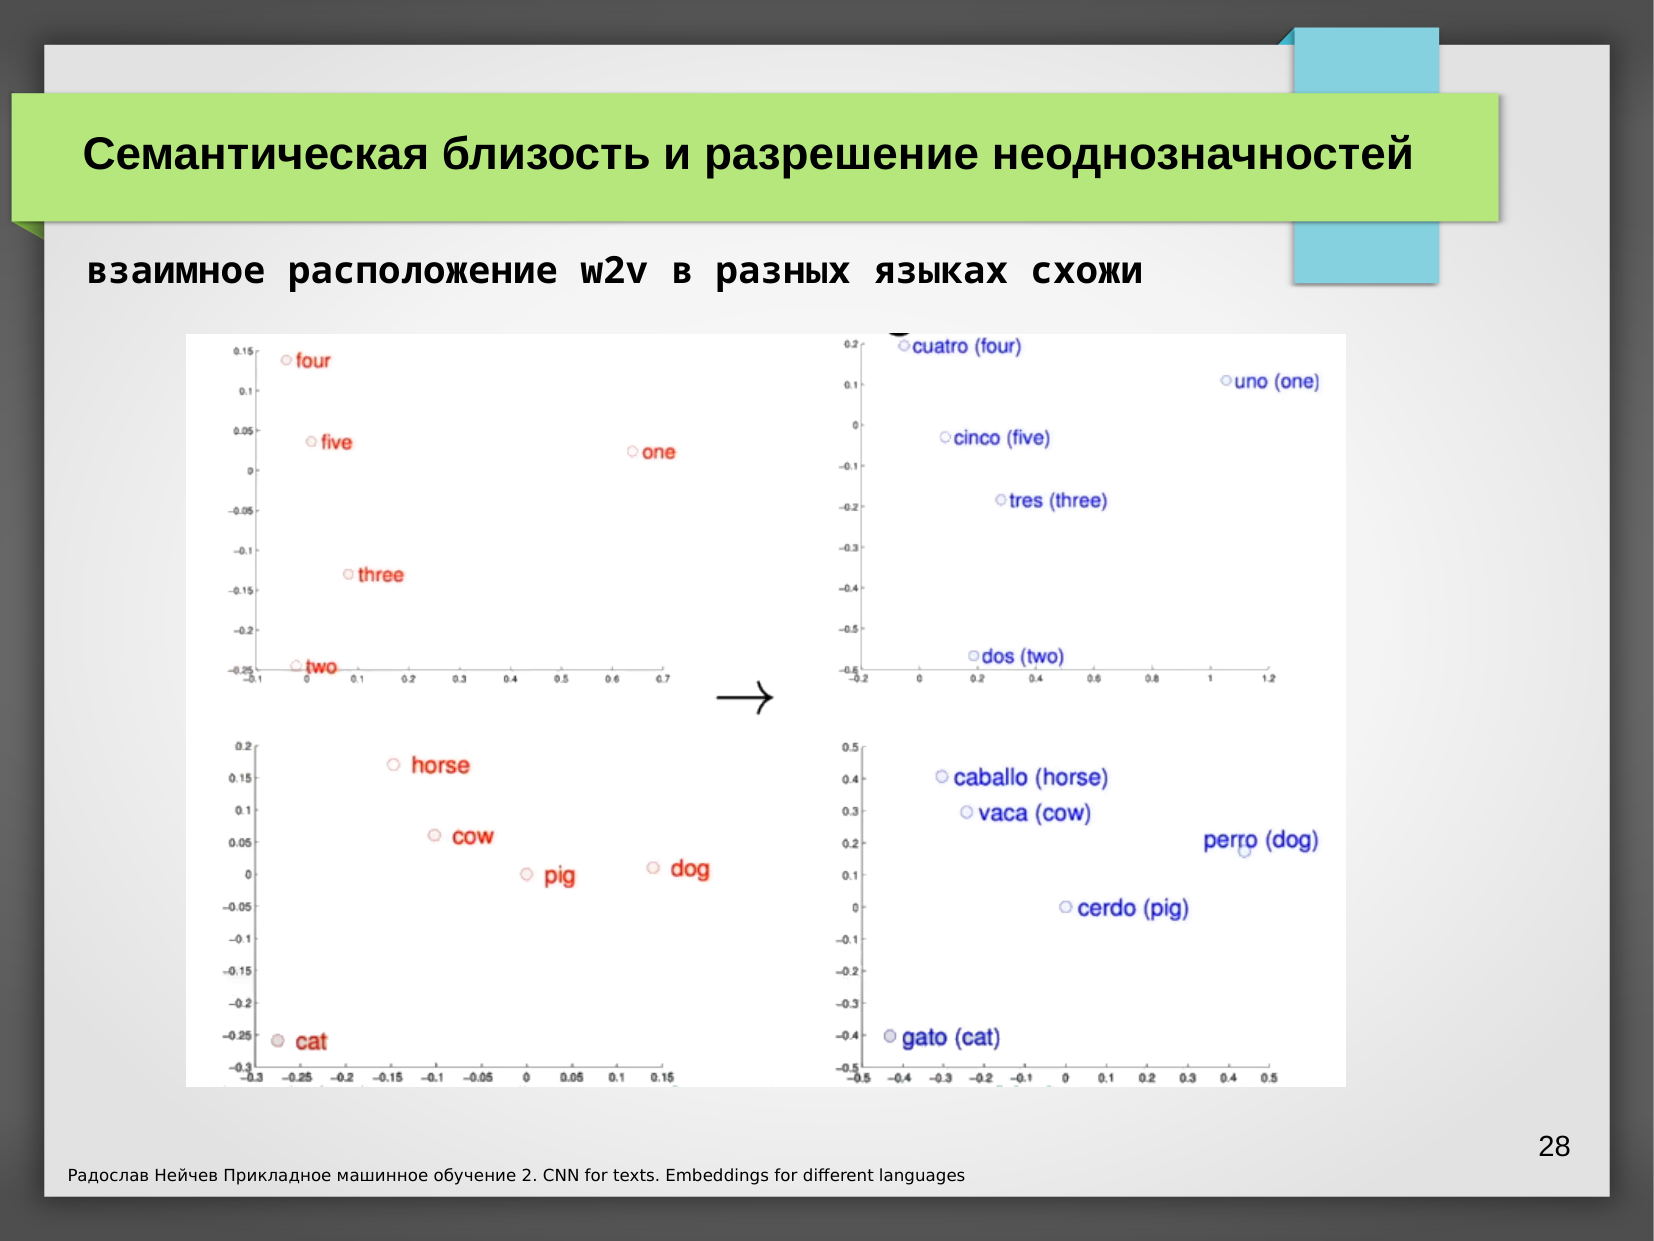

# Семантическая близость и разрешение неоднозначностей
взаимное расположение w2v в разных языках схожи
28
Радослав Нейчев Прикладное машинное обучение 2. CNN for texts. Embeddings for different languages